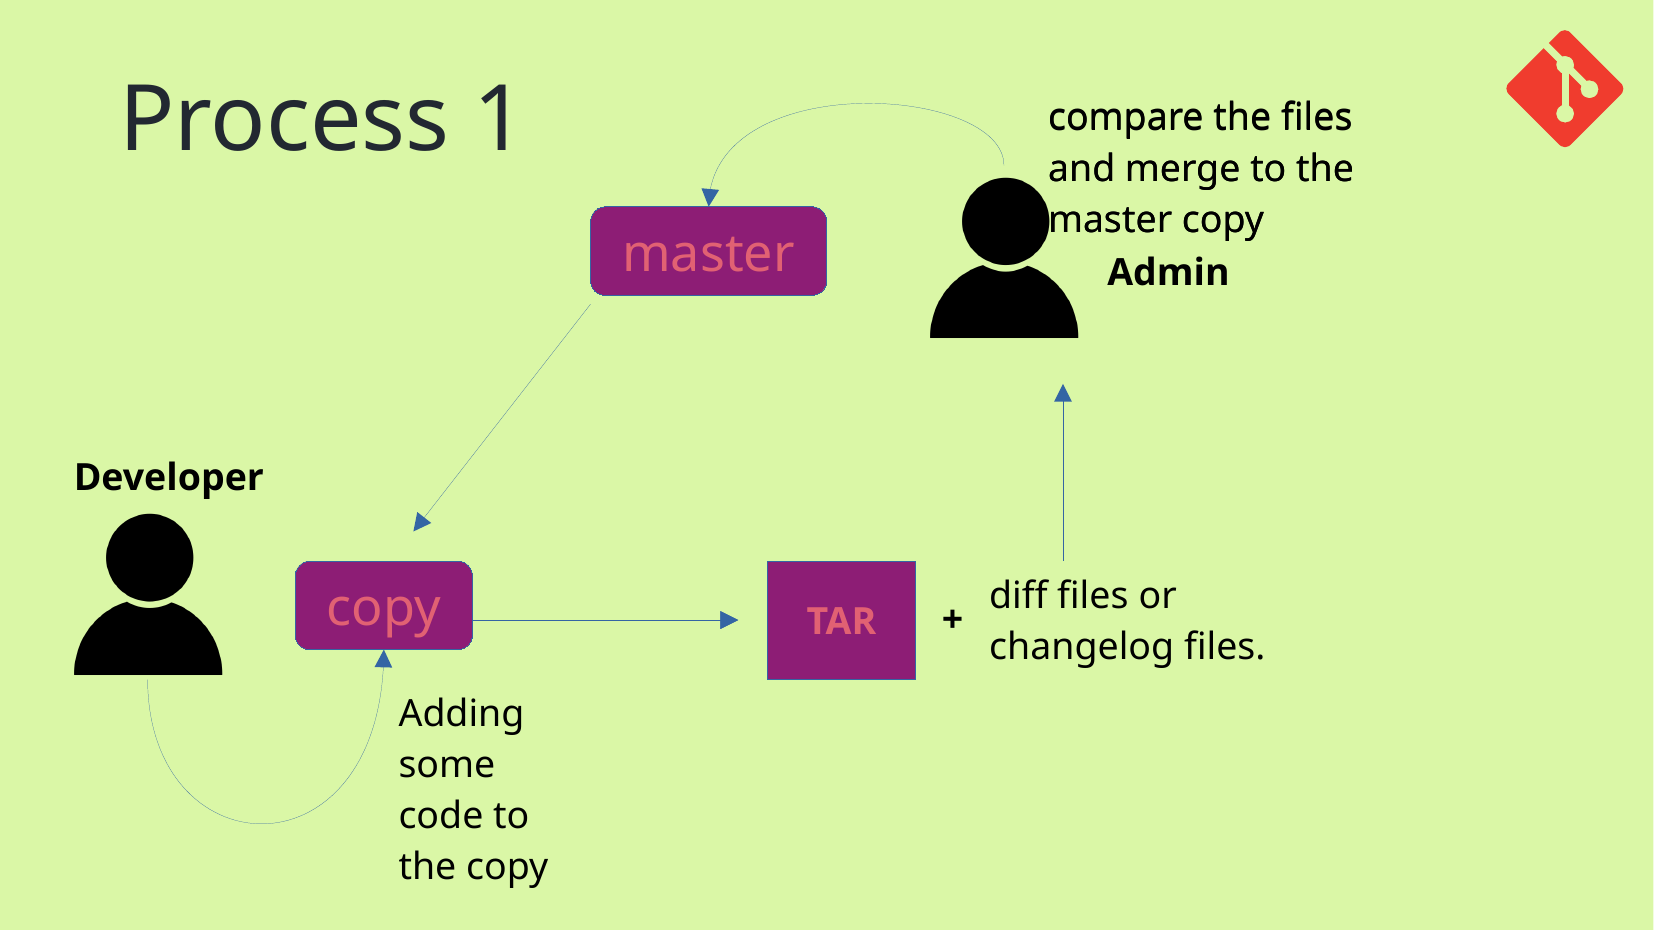

# Process 1
compare the files and merge to the master copy
compare the files and merge to the master copy
master
Admin
Developer
copy
TAR
diff files or changelog files.
+
Adding some code to the copy